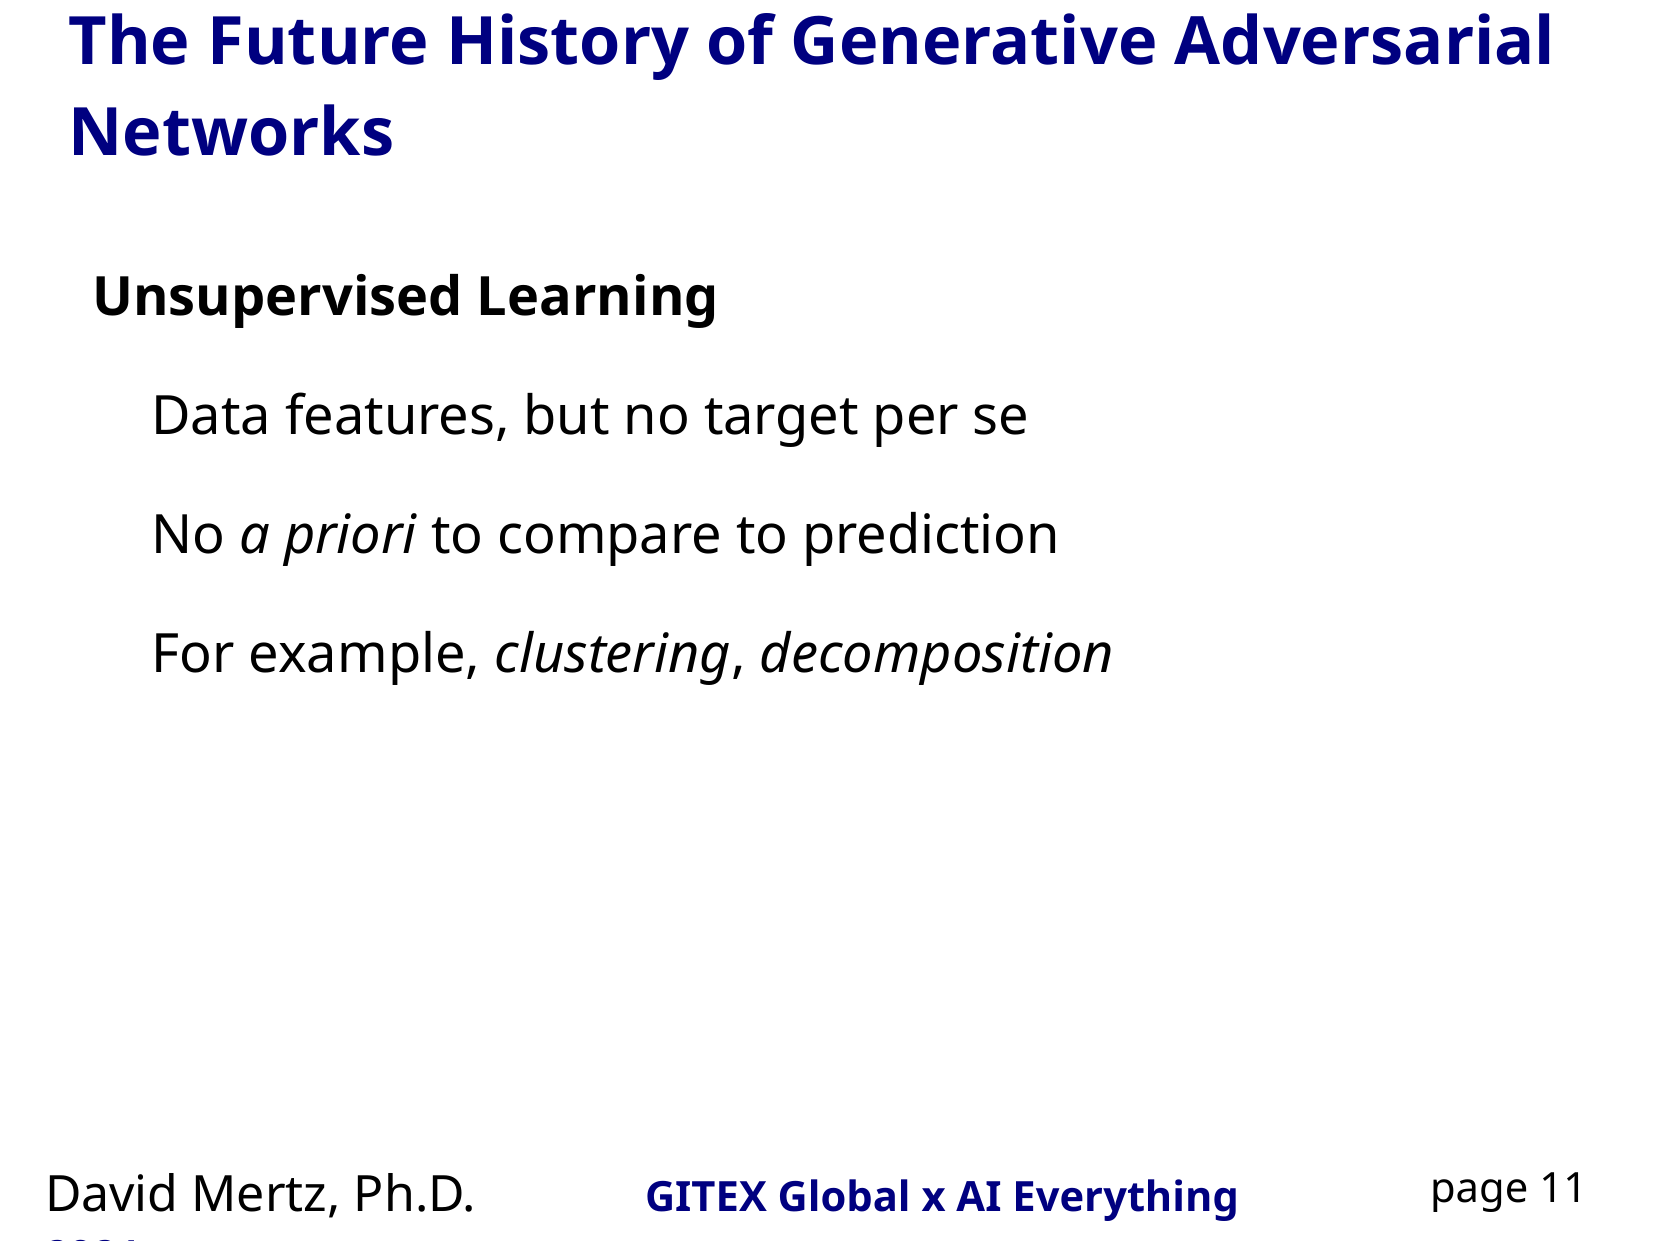

# Unsupervised Learning
Data features, but no target per se
No a priori to compare to prediction
For example, clustering, decomposition